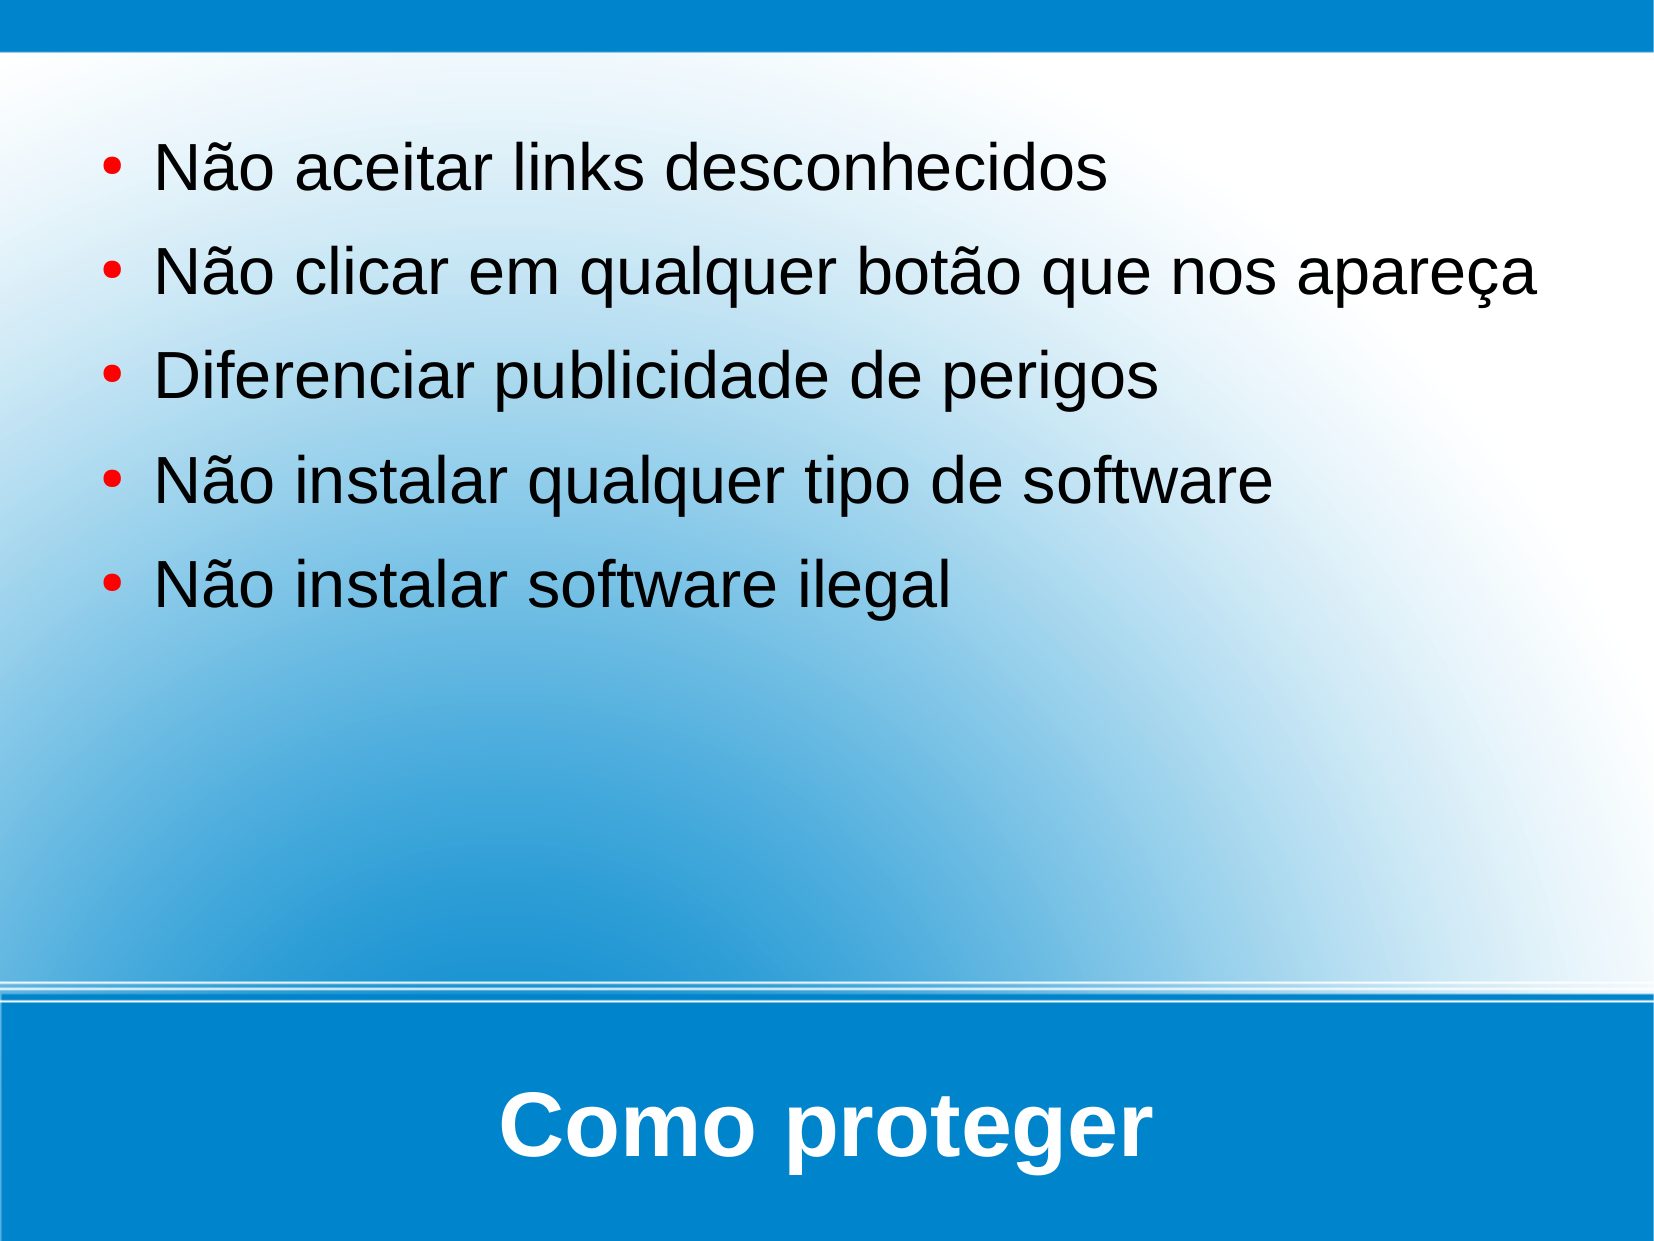

Não aceitar links desconhecidos
Não clicar em qualquer botão que nos apareça
Diferenciar publicidade de perigos
Não instalar qualquer tipo de software
Não instalar software ilegal
# Como proteger